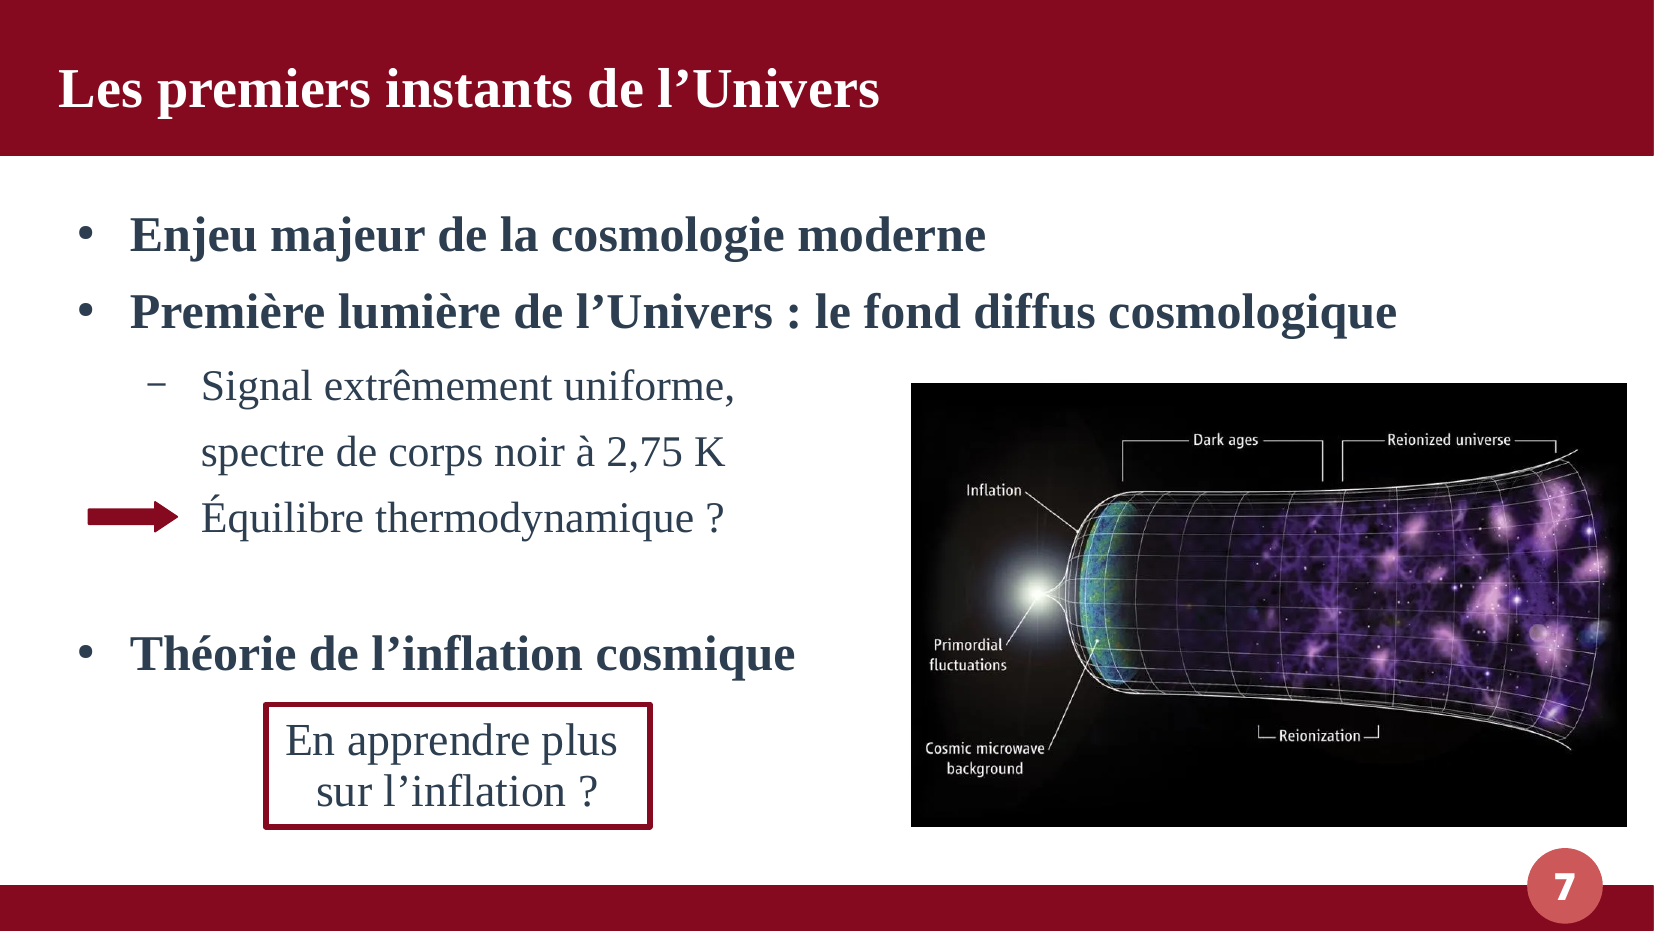

# Les premiers instants de l’Univers
Enjeu majeur de la cosmologie moderne
Première lumière de l’Univers : le fond diffus cosmologique
Signal extrêmement uniforme,
spectre de corps noir à 2,75 K
Équilibre thermodynamique ?
Théorie de l’inflation cosmique
En apprendre plus
sur l’inflation ?
7